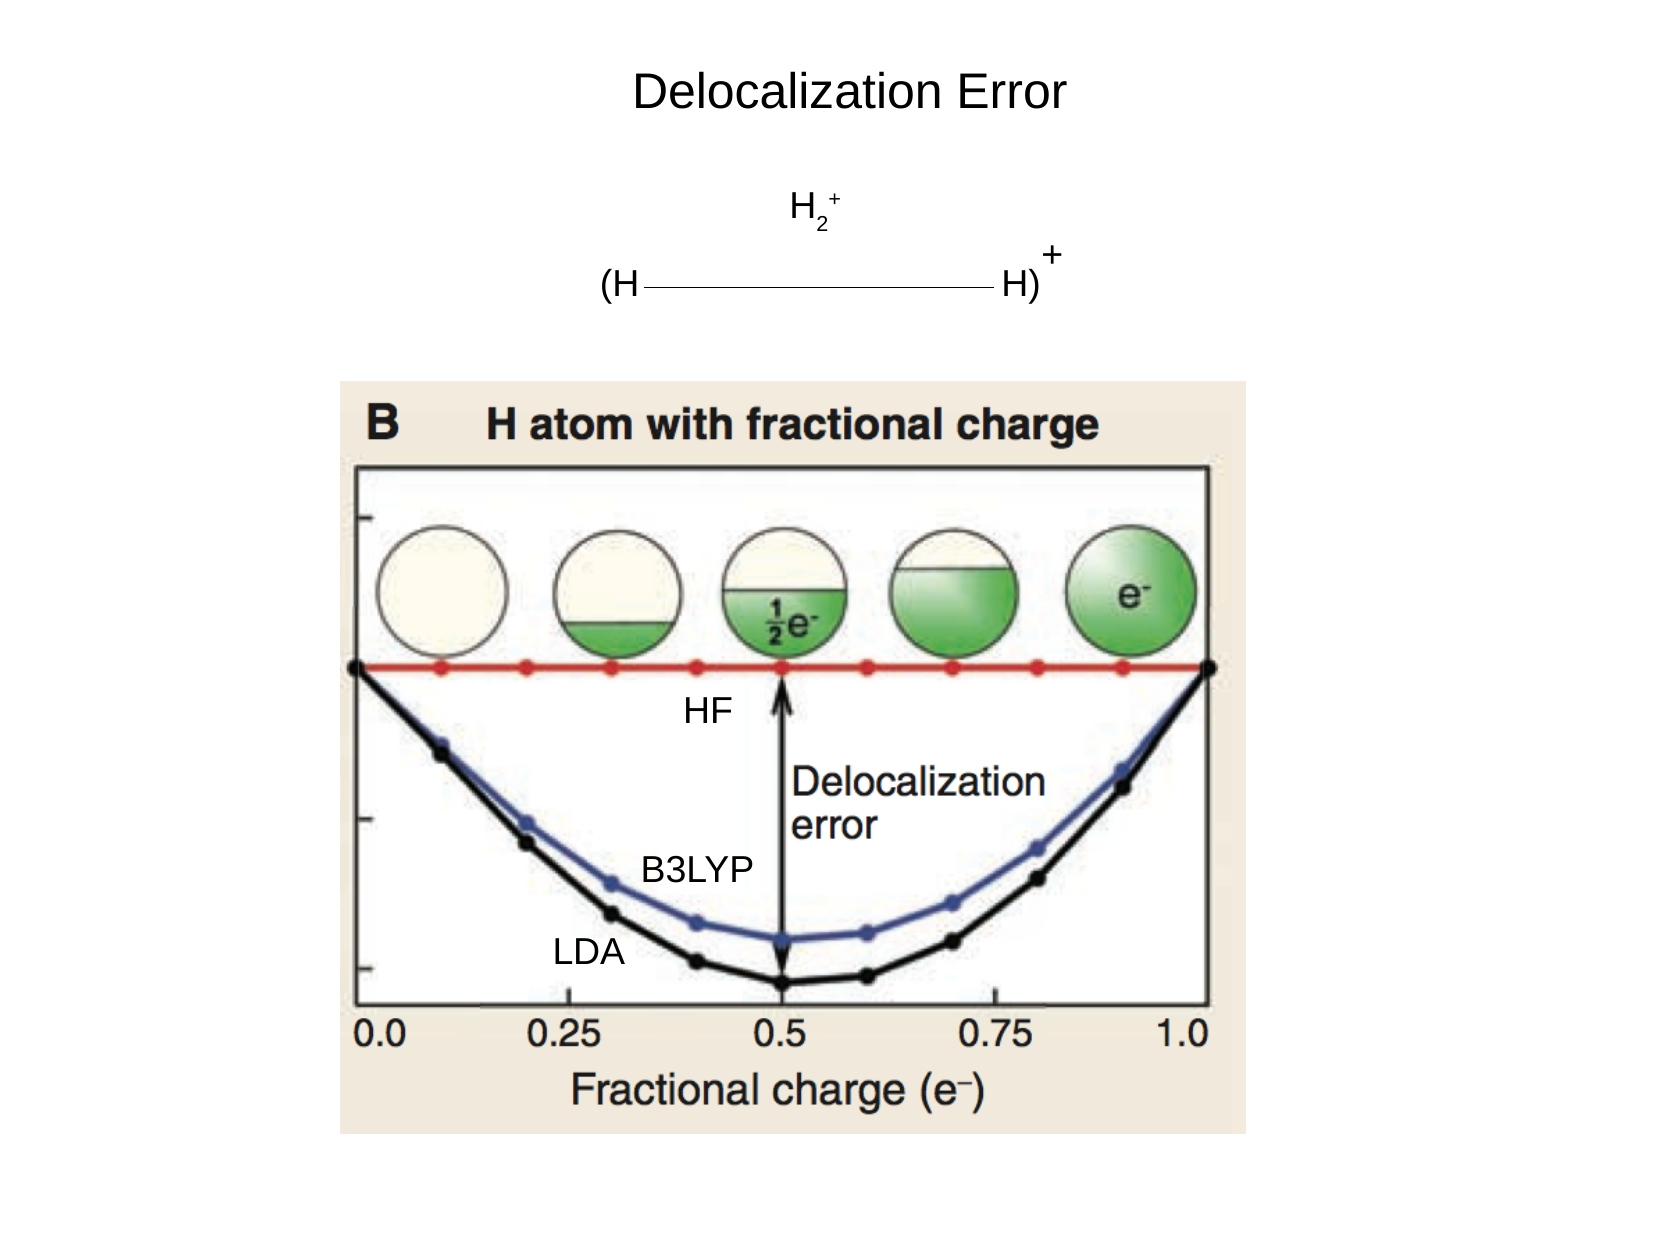

Delocalization Error
H2+
+
(H
H)
HF
B3LYP
LDA